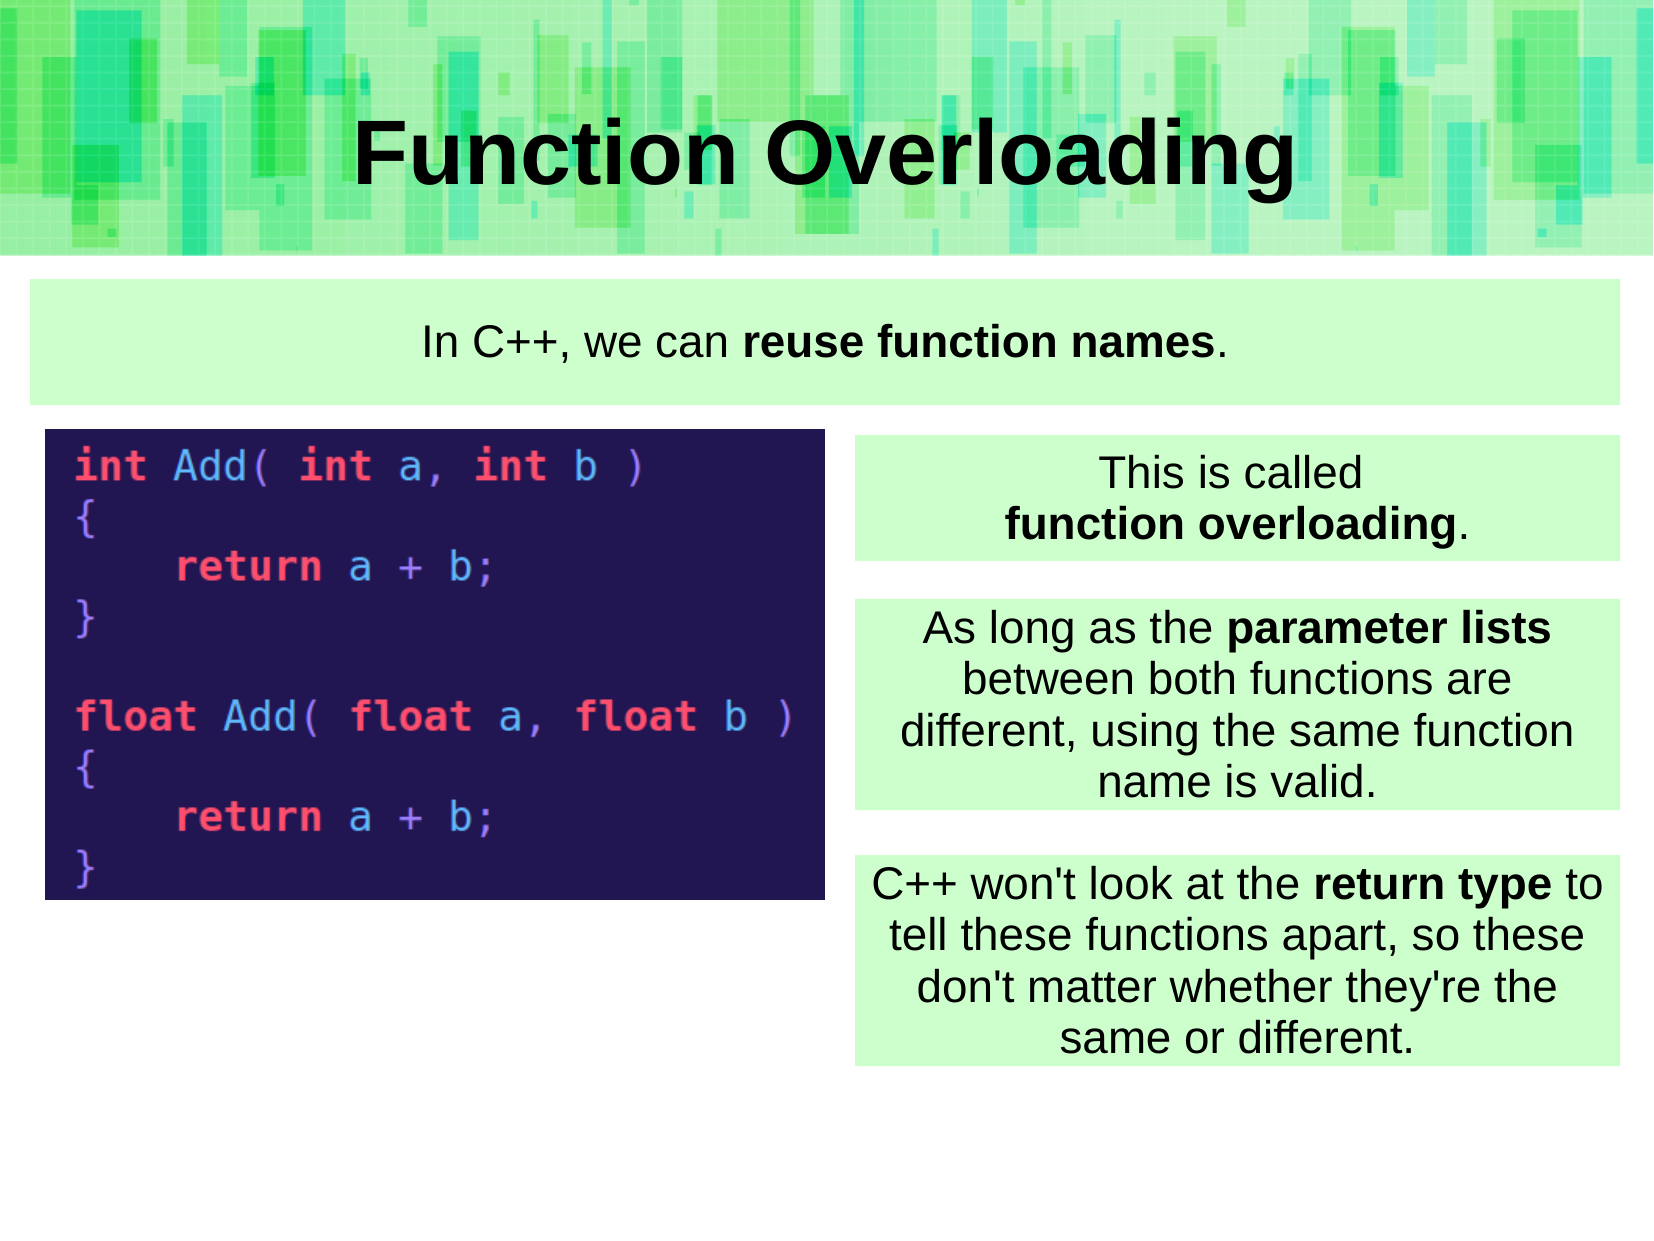

# Function Overloading
In C++, we can reuse function names.
This is called
function overloading.
As long as the parameter lists between both functions are different, using the same function name is valid.
C++ won't look at the return type to tell these functions apart, so these don't matter whether they're the same or different.